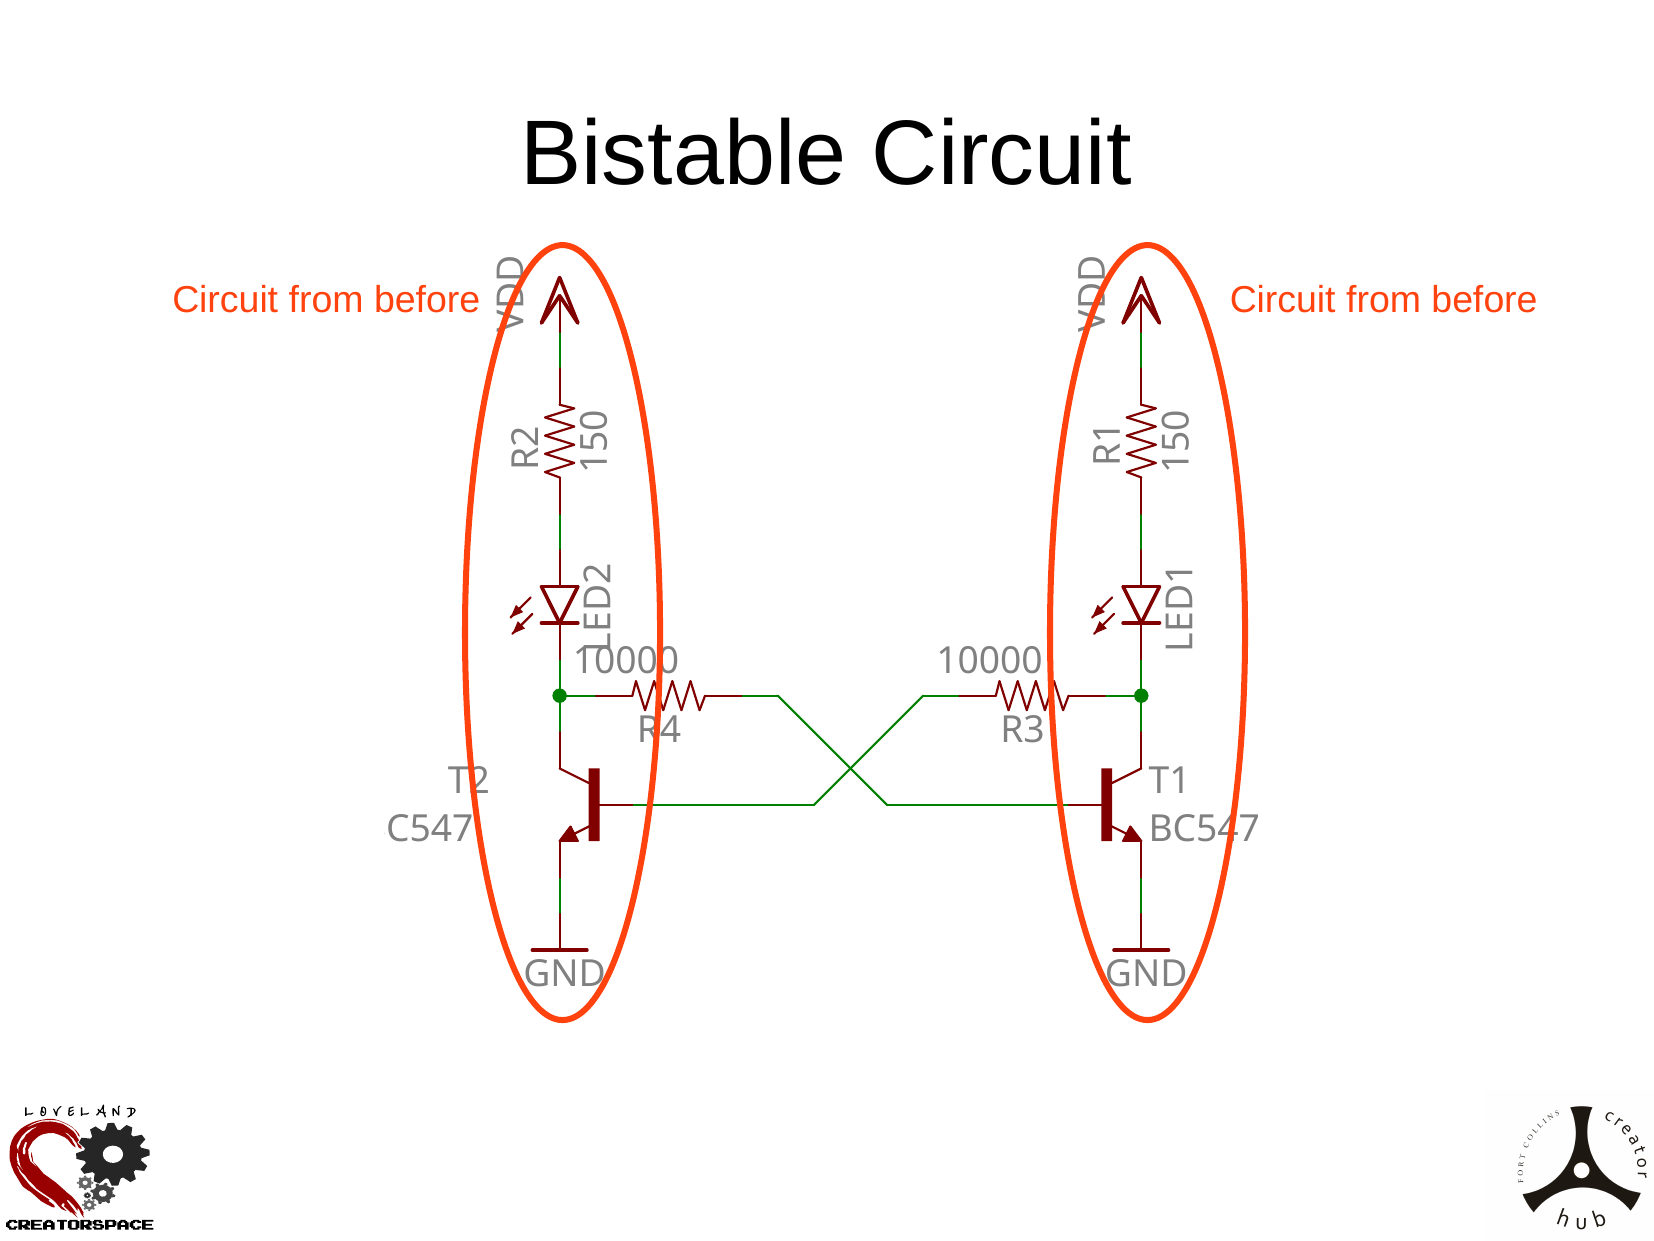

# Bistable Circuit
Circuit from before
Circuit from before